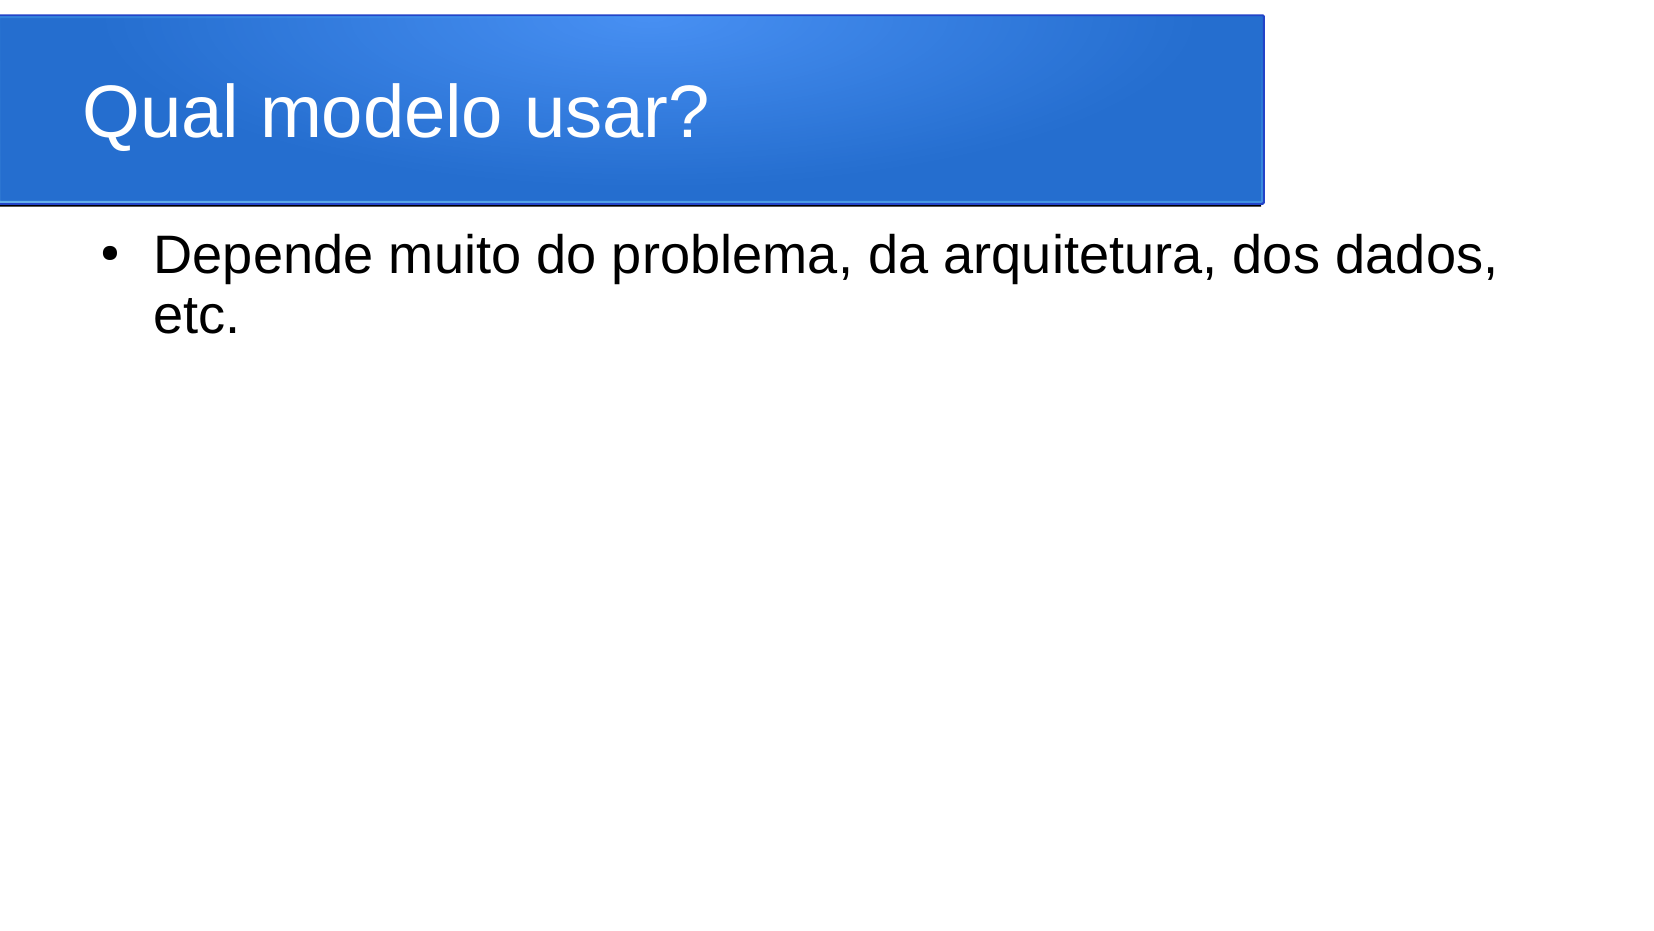

# Qual modelo usar?
Depende muito do problema, da arquitetura, dos dados, etc.